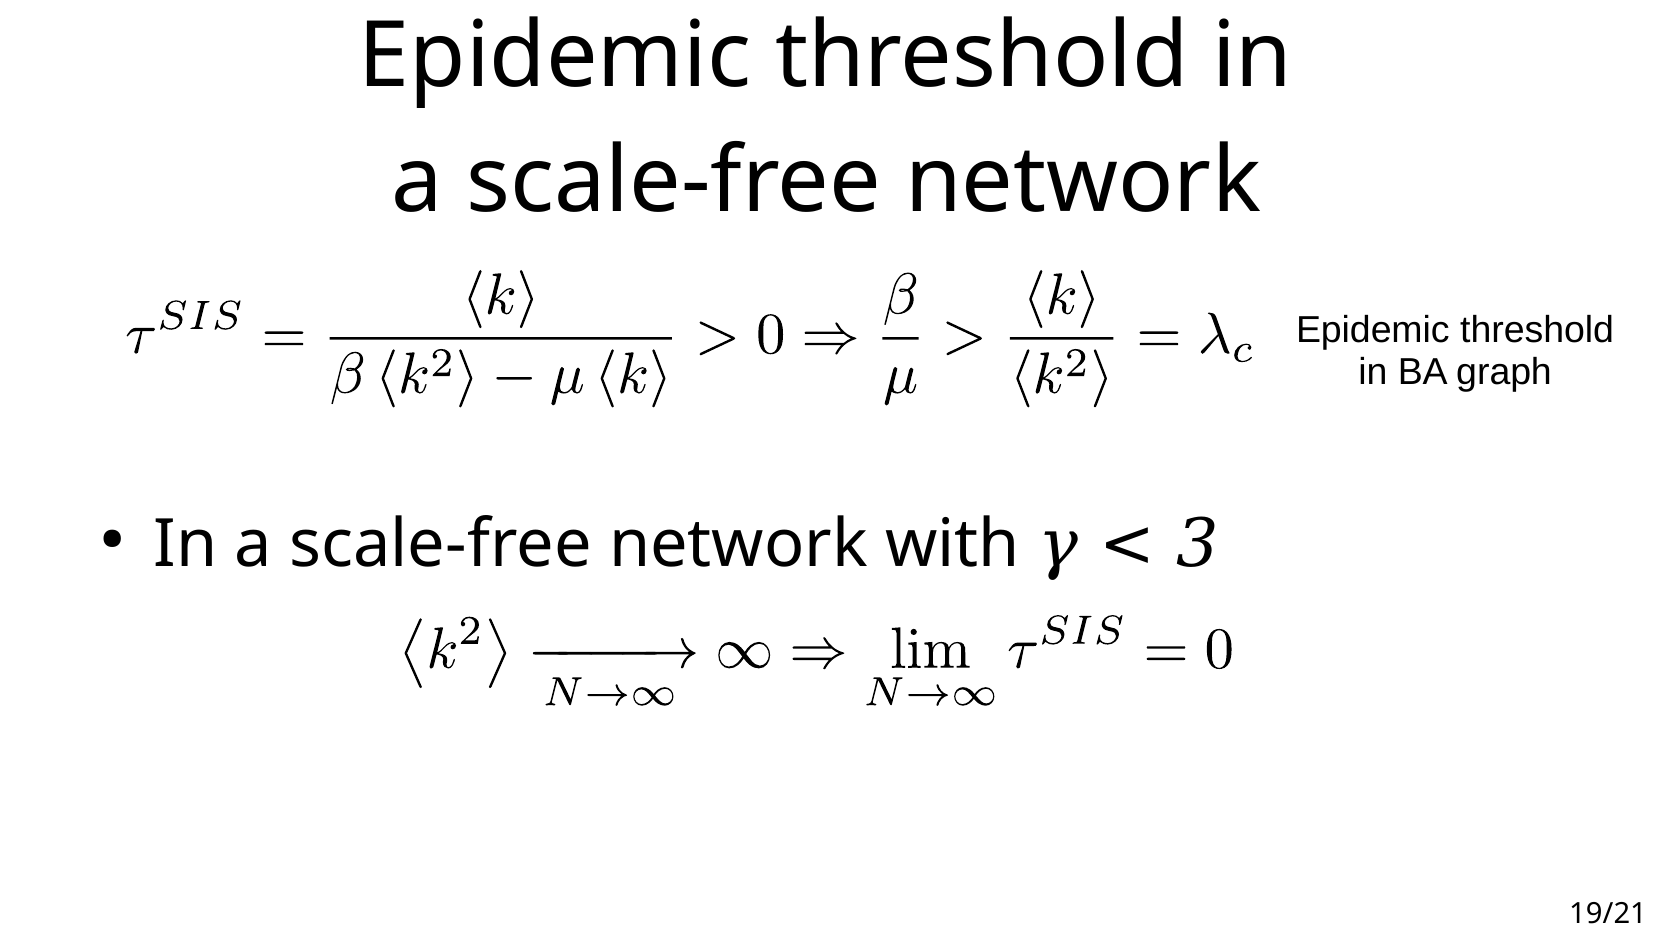

# Epidemic threshold in a scale-free network
Epidemic threshold
in BA graph
In a scale-free network with γ < 3
19